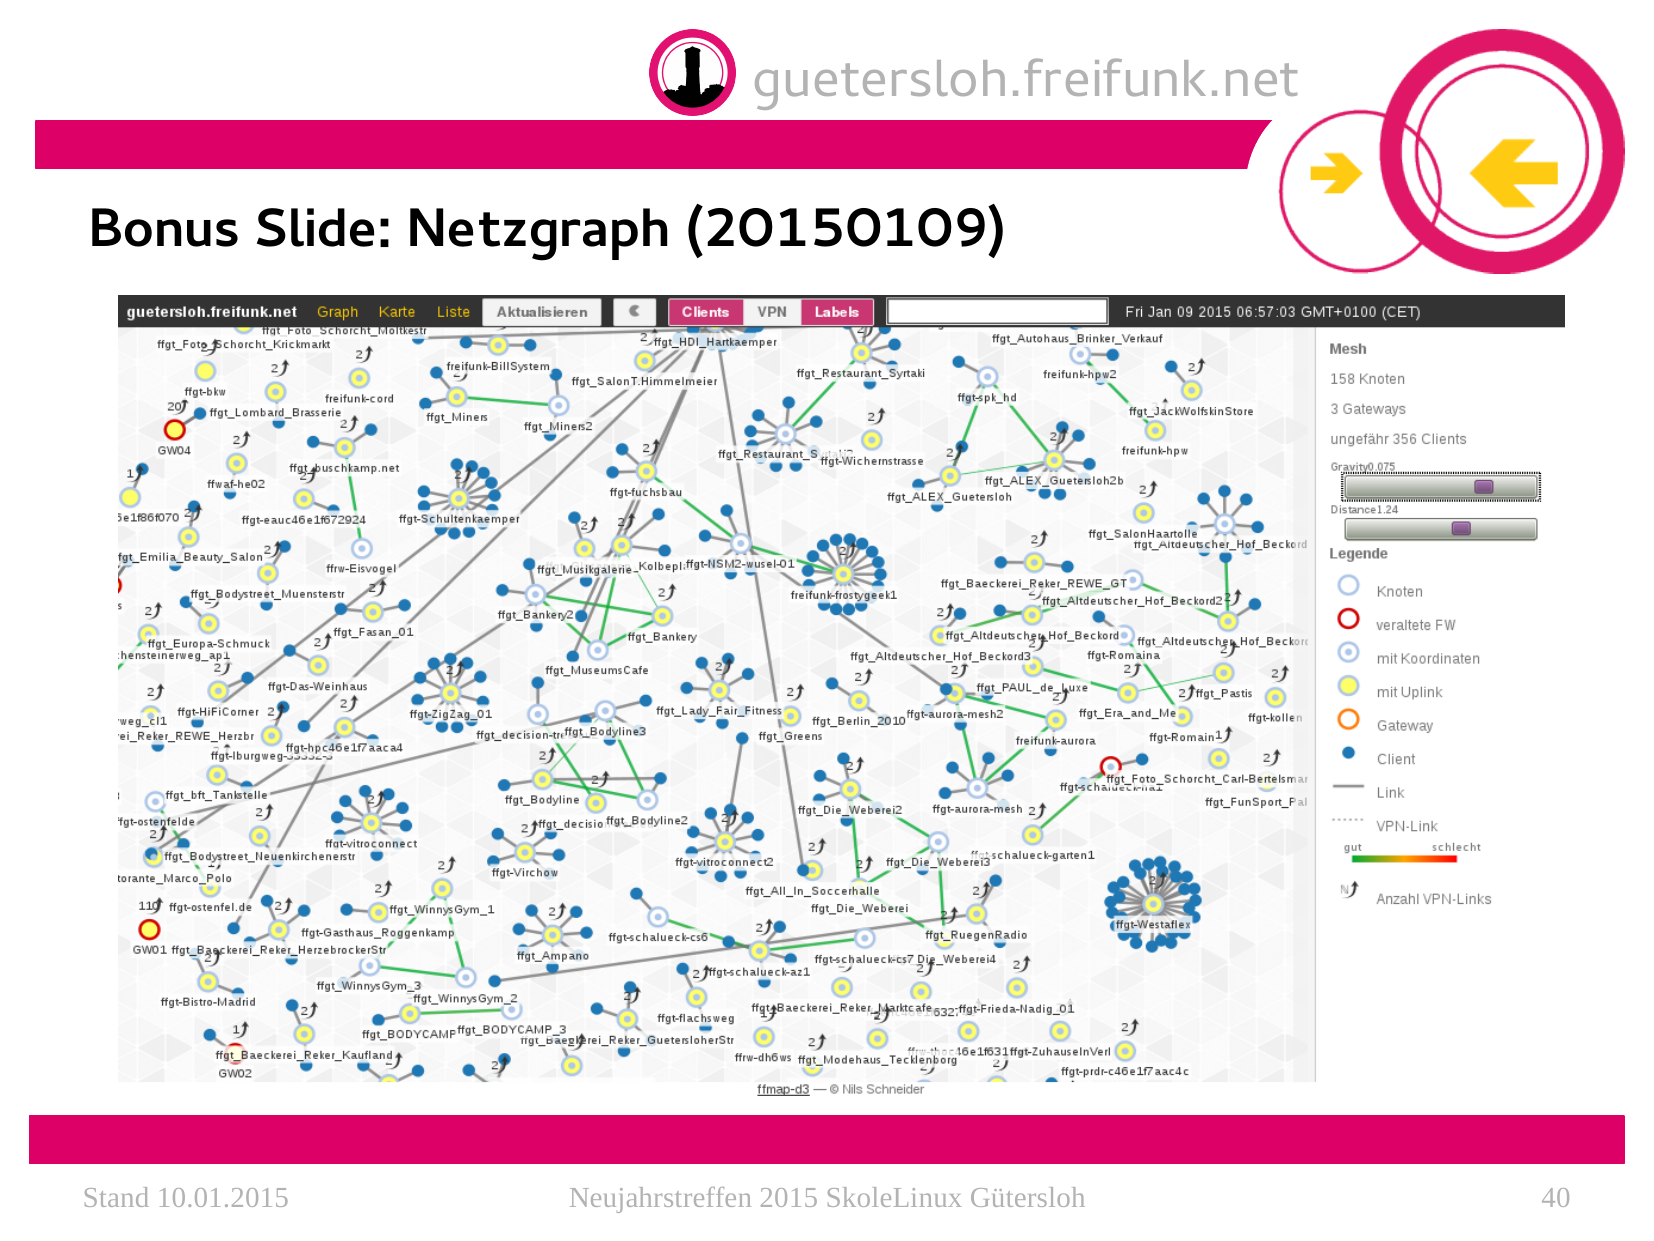

# Bonus Slide: Netzgraph (20150109)
Stand 10.01.2015
Neujahrstreffen 2015 SkoleLinux Gütersloh
40